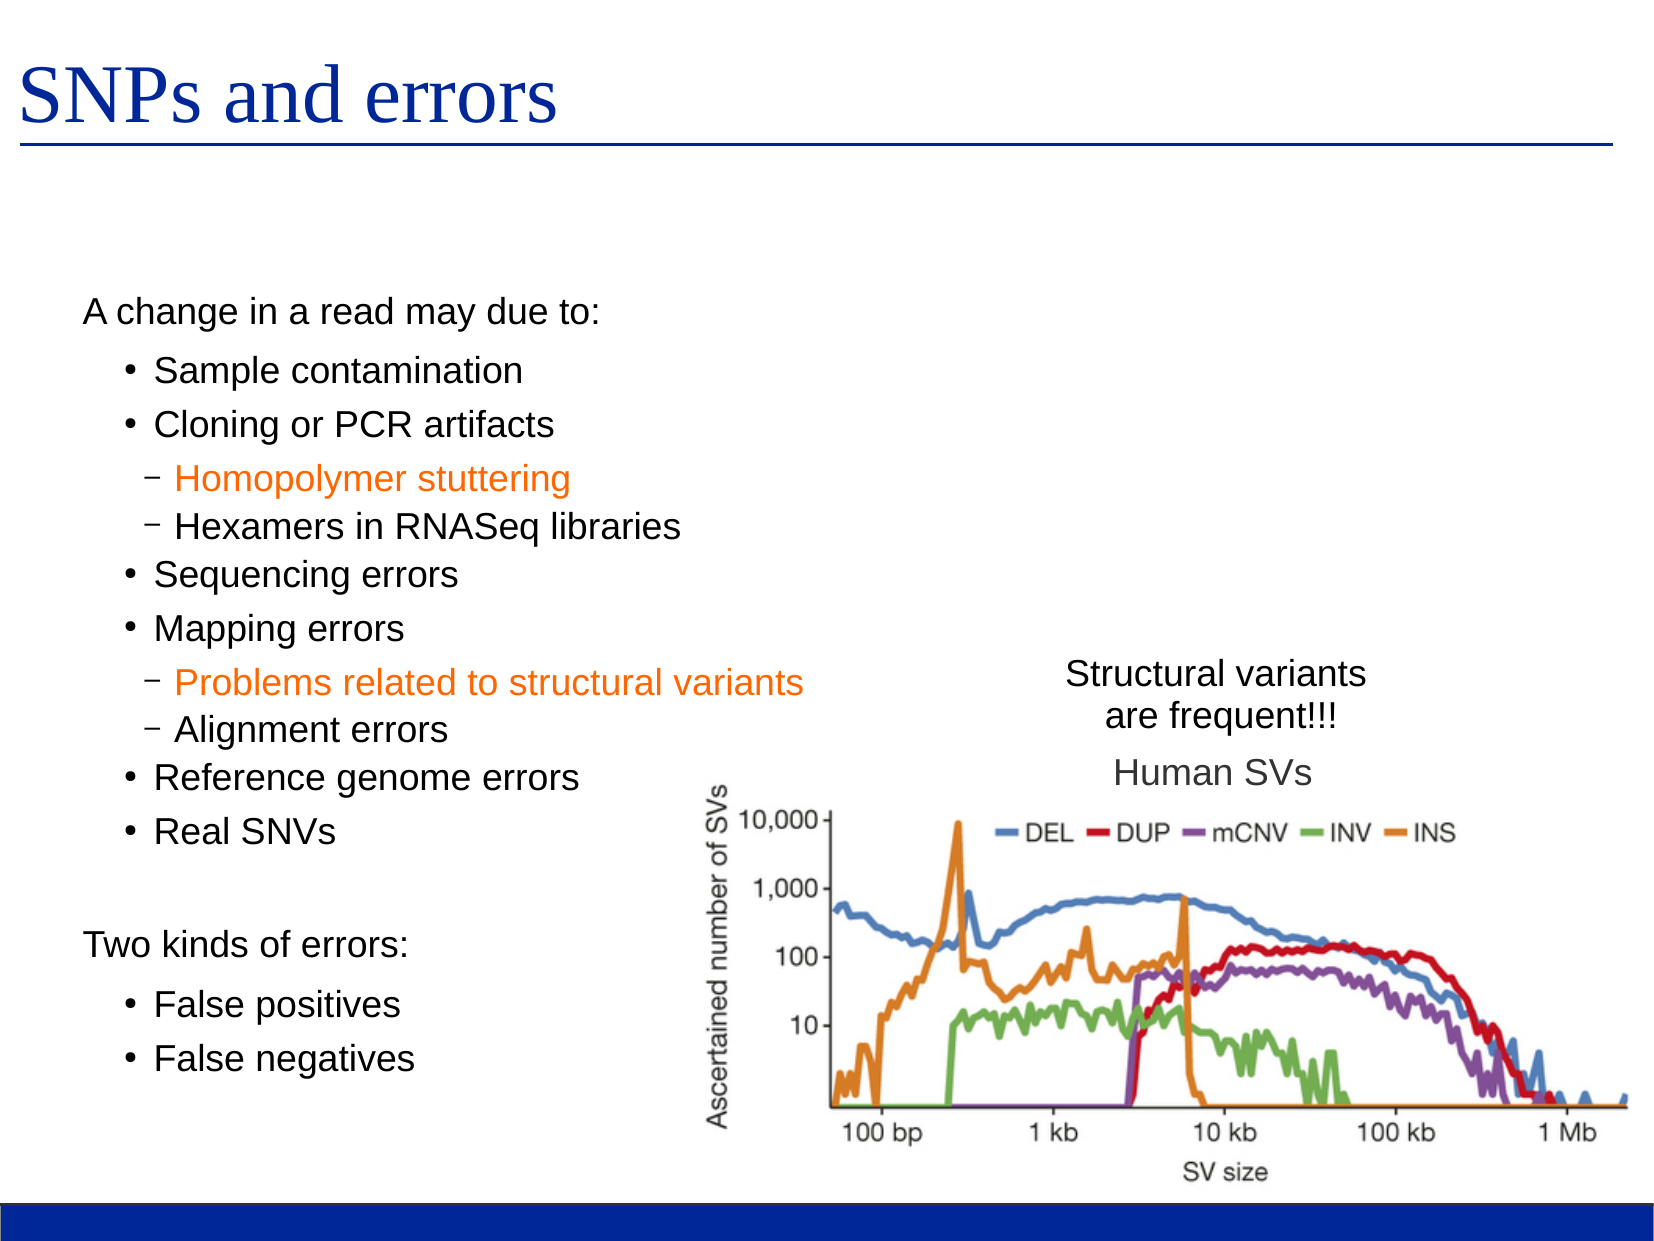

# SNPs and errors
A change in a read may due to:
Sample contamination
Cloning or PCR artifacts
Homopolymer stuttering
Hexamers in RNASeq libraries
Sequencing errors
Mapping errors
Problems related to structural variants
Alignment errors
Reference genome errors
Real SNVs
Two kinds of errors:
False positives
False negatives
Structural variants
 are frequent!!!
Human SVs